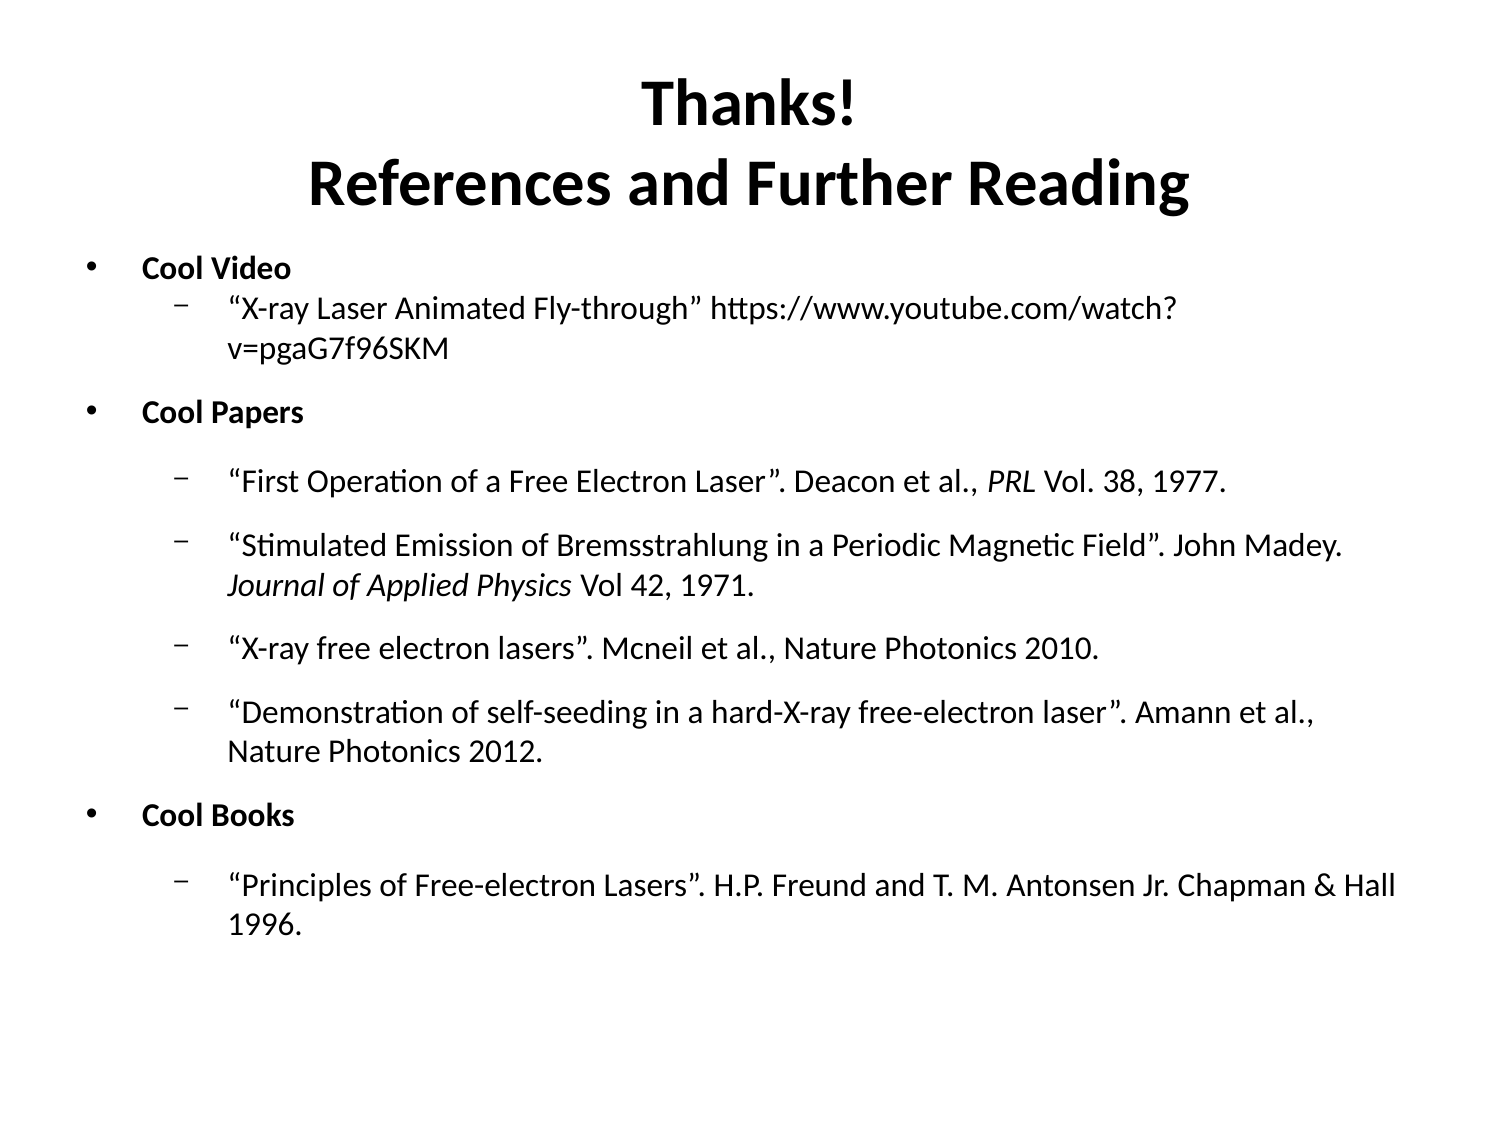

# Thanks! References and Further Reading
Cool Video
“X-ray Laser Animated Fly-through” https://www.youtube.com/watch?v=pgaG7f96SKM
Cool Papers
“First Operation of a Free Electron Laser”. Deacon et al., PRL Vol. 38, 1977.
“Stimulated Emission of Bremsstrahlung in a Periodic Magnetic Field”. John Madey. Journal of Applied Physics Vol 42, 1971.
“X-ray free electron lasers”. Mcneil et al., Nature Photonics 2010.
“Demonstration of self-seeding in a hard-X-ray free-electron laser”. Amann et al., Nature Photonics 2012.
Cool Books
“Principles of Free-electron Lasers”. H.P. Freund and T. M. Antonsen Jr. Chapman & Hall 1996.